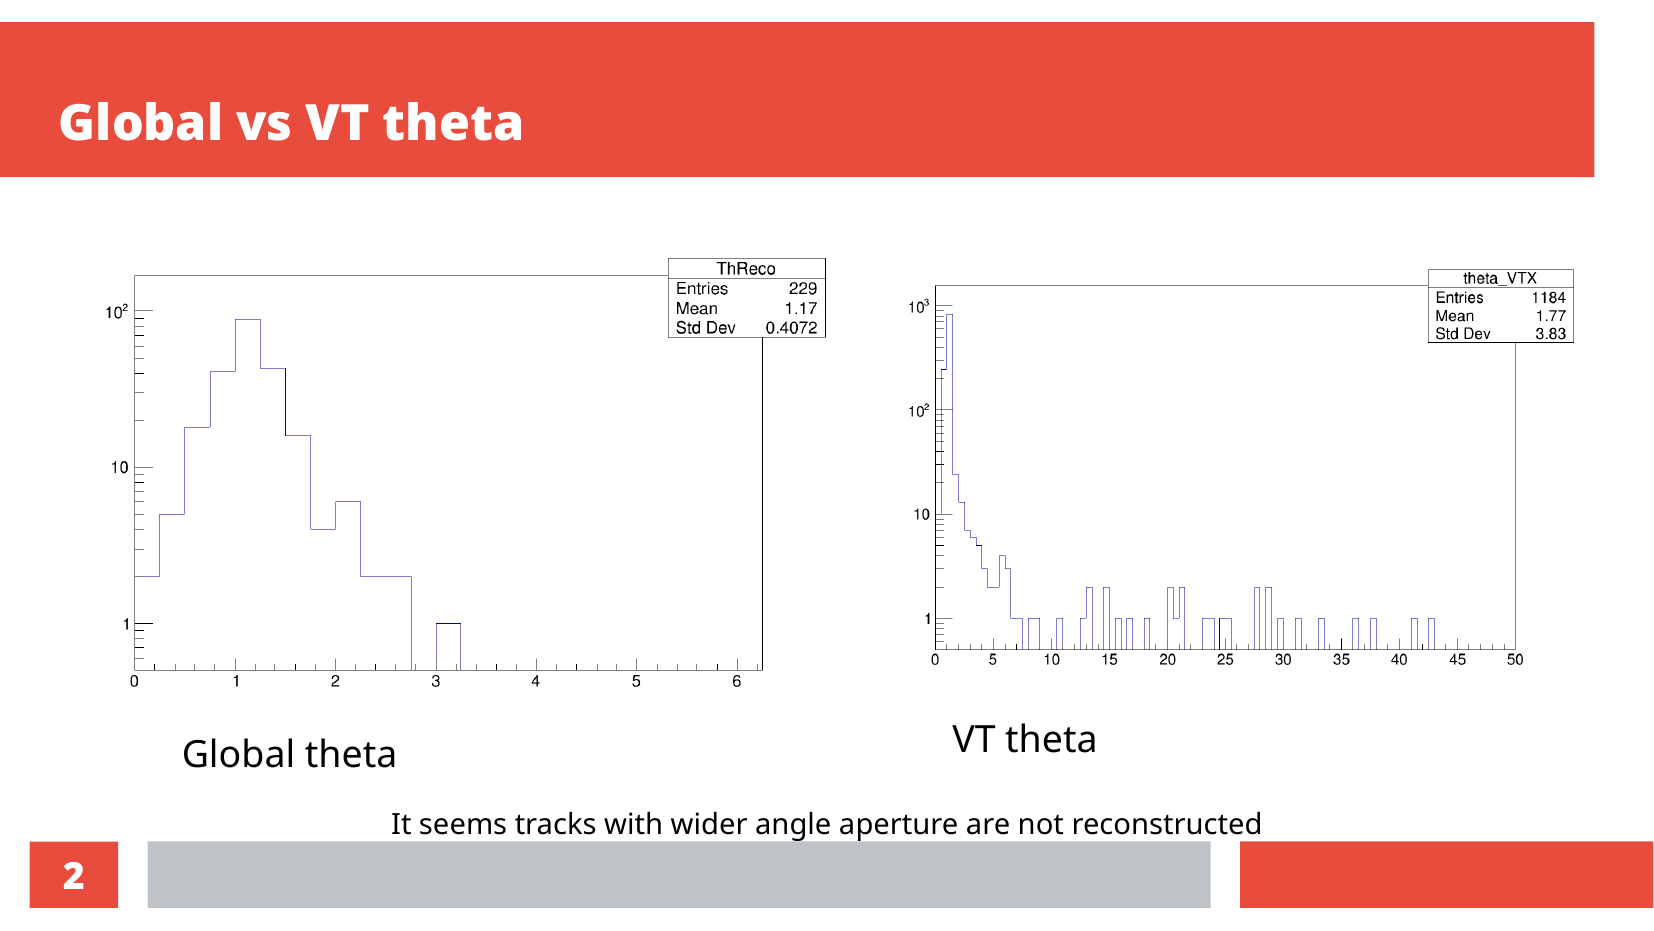

# Global vs VT theta
VT theta
Global theta
It seems tracks with wider angle aperture are not reconstructed
2